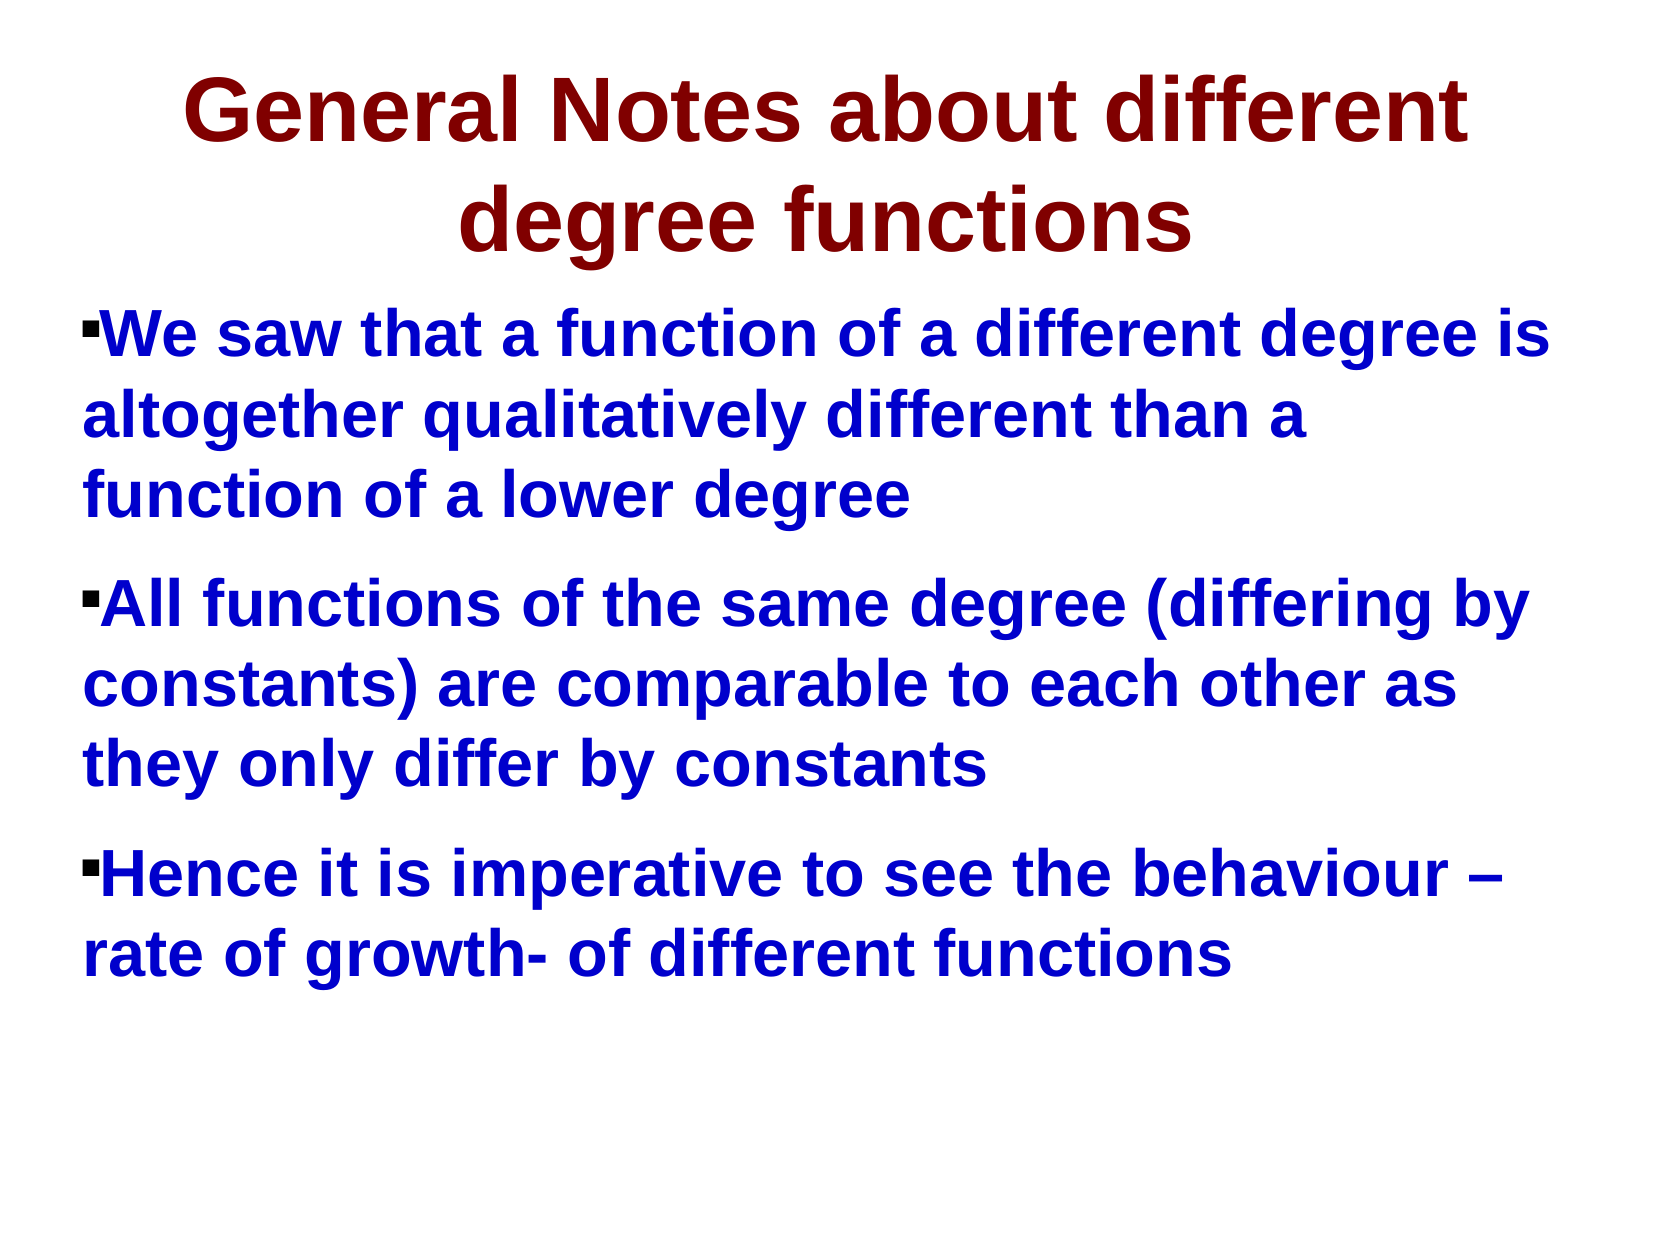

# General Notes about different degree functions
We saw that a function of a different degree is altogether qualitatively different than a function of a lower degree
All functions of the same degree (differing by constants) are comparable to each other as they only differ by constants
Hence it is imperative to see the behaviour – rate of growth- of different functions